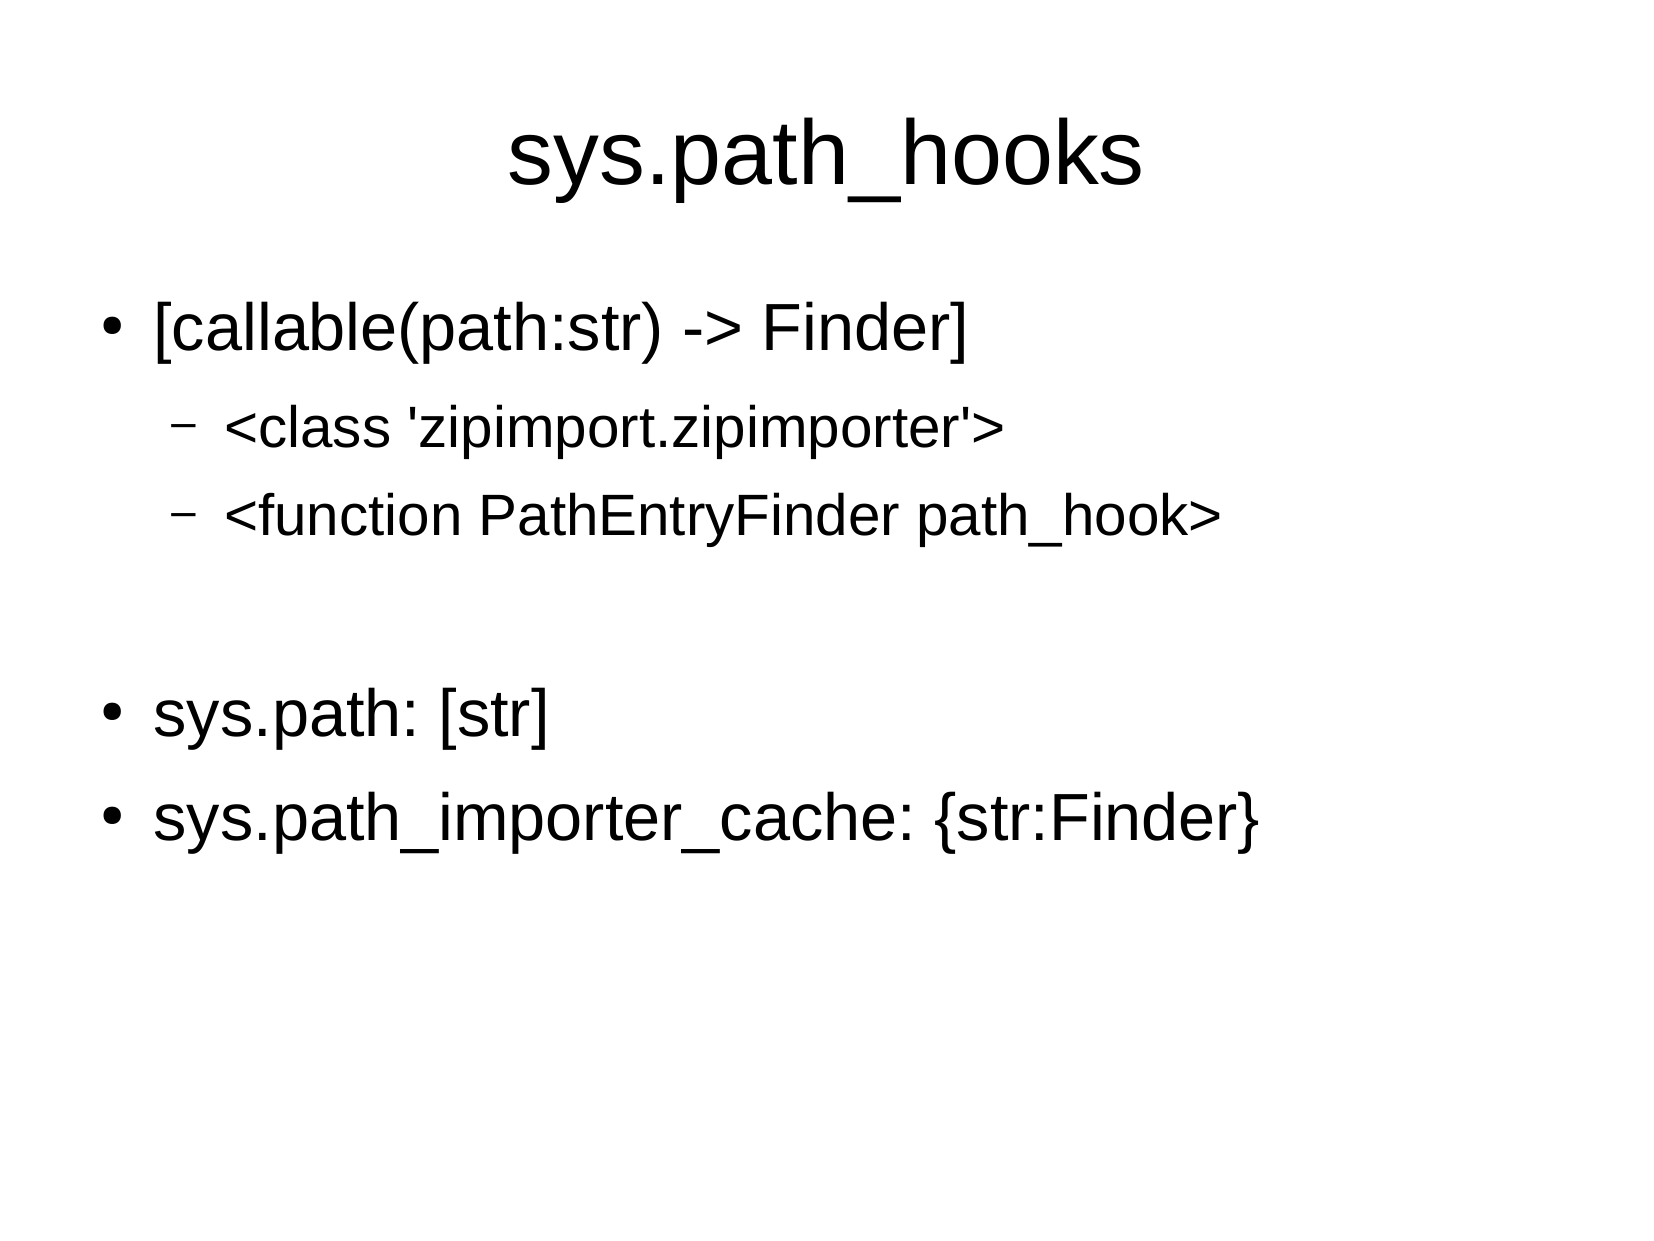

# sys.path_hooks
[callable(path:str) -> Finder]
<class 'zipimport.zipimporter'>
<function PathEntryFinder path_hook>
sys.path: [str]
sys.path_importer_cache: {str:Finder}